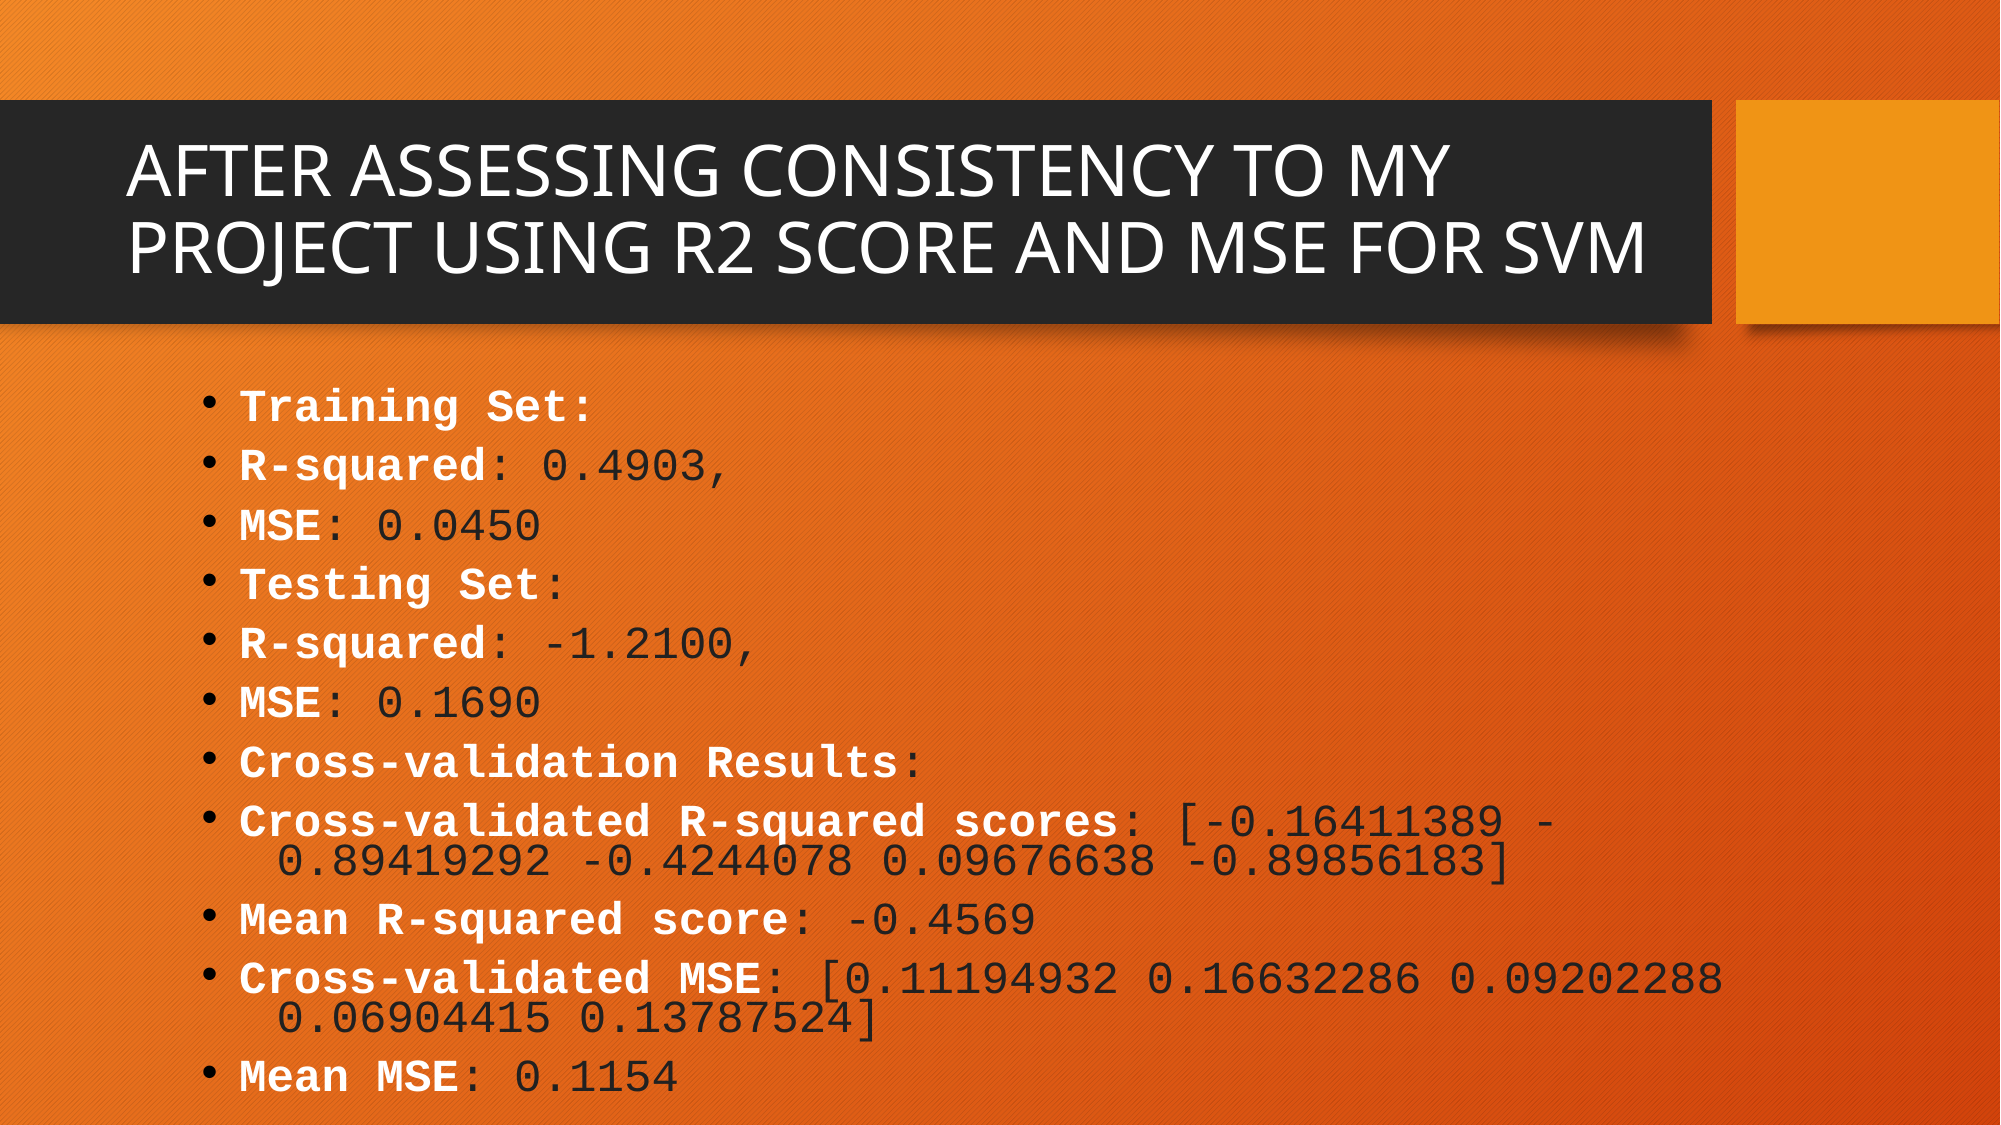

# AFTER ASSESSING CONSISTENCY TO MY PROJECT USING R2 SCORE AND MSE FOR SVM
Training Set:
R-squared: 0.4903,
MSE: 0.0450
Testing Set:
R-squared: -1.2100,
MSE: 0.1690
Cross-validation Results:
Cross-validated R-squared scores: [-0.16411389 -0.89419292 -0.4244078 0.09676638 -0.89856183]
Mean R-squared score: -0.4569
Cross-validated MSE: [0.11194932 0.16632286 0.09202288 0.06904415 0.13787524]
Mean MSE: 0.1154